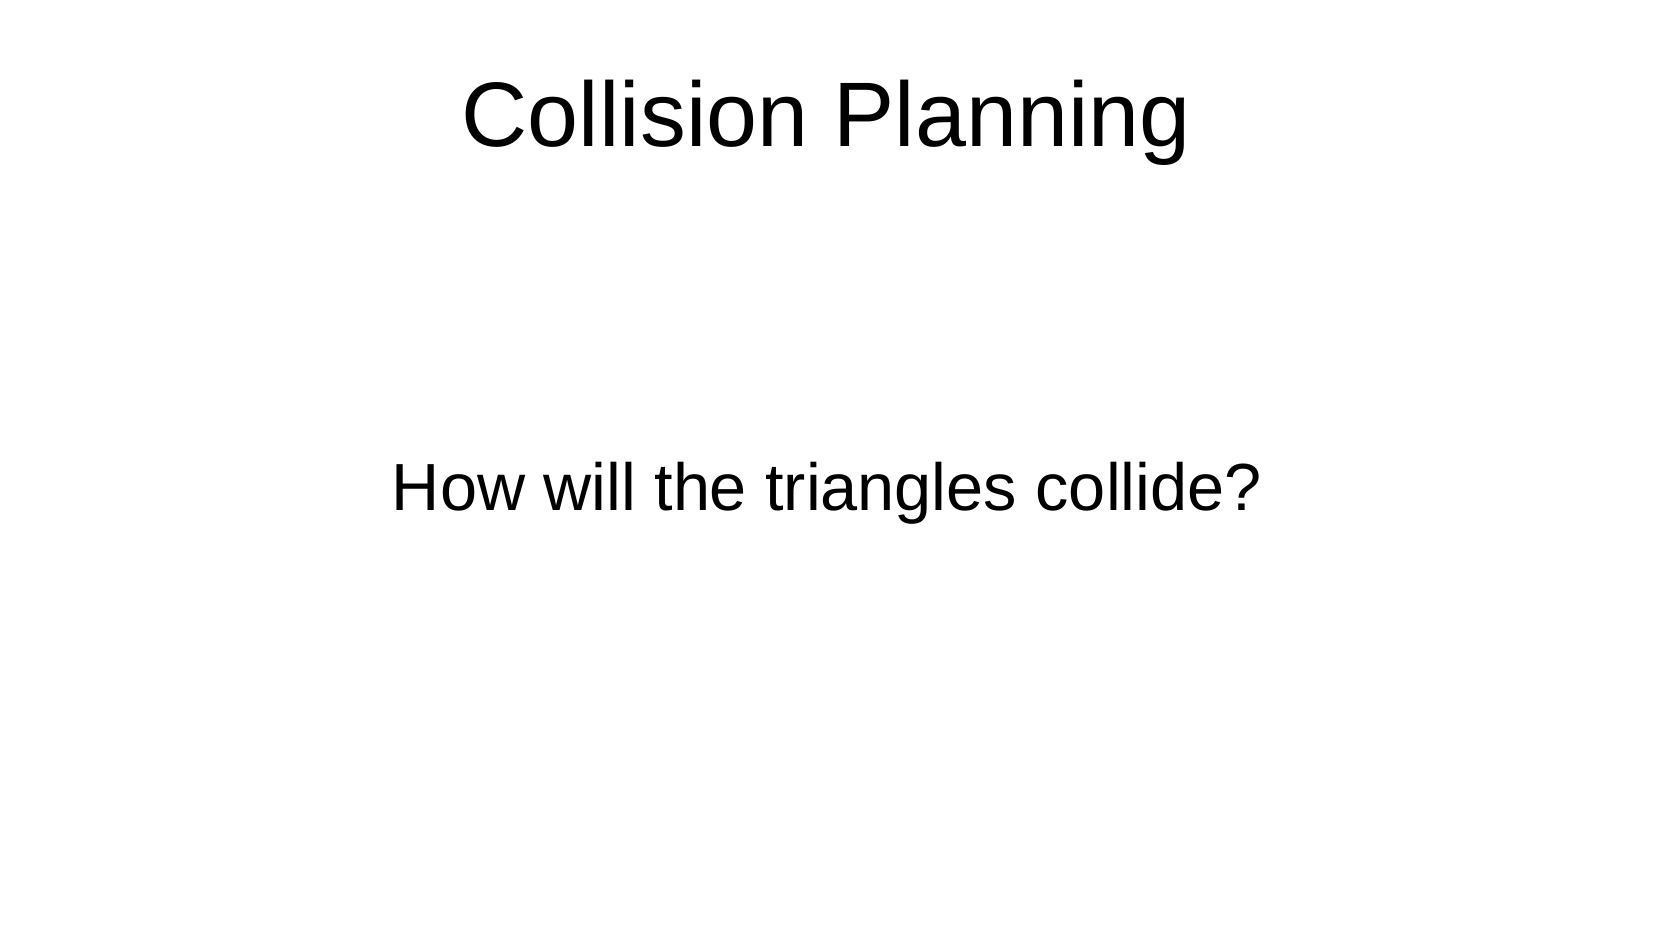

# Collision Planning
How will the triangles collide?